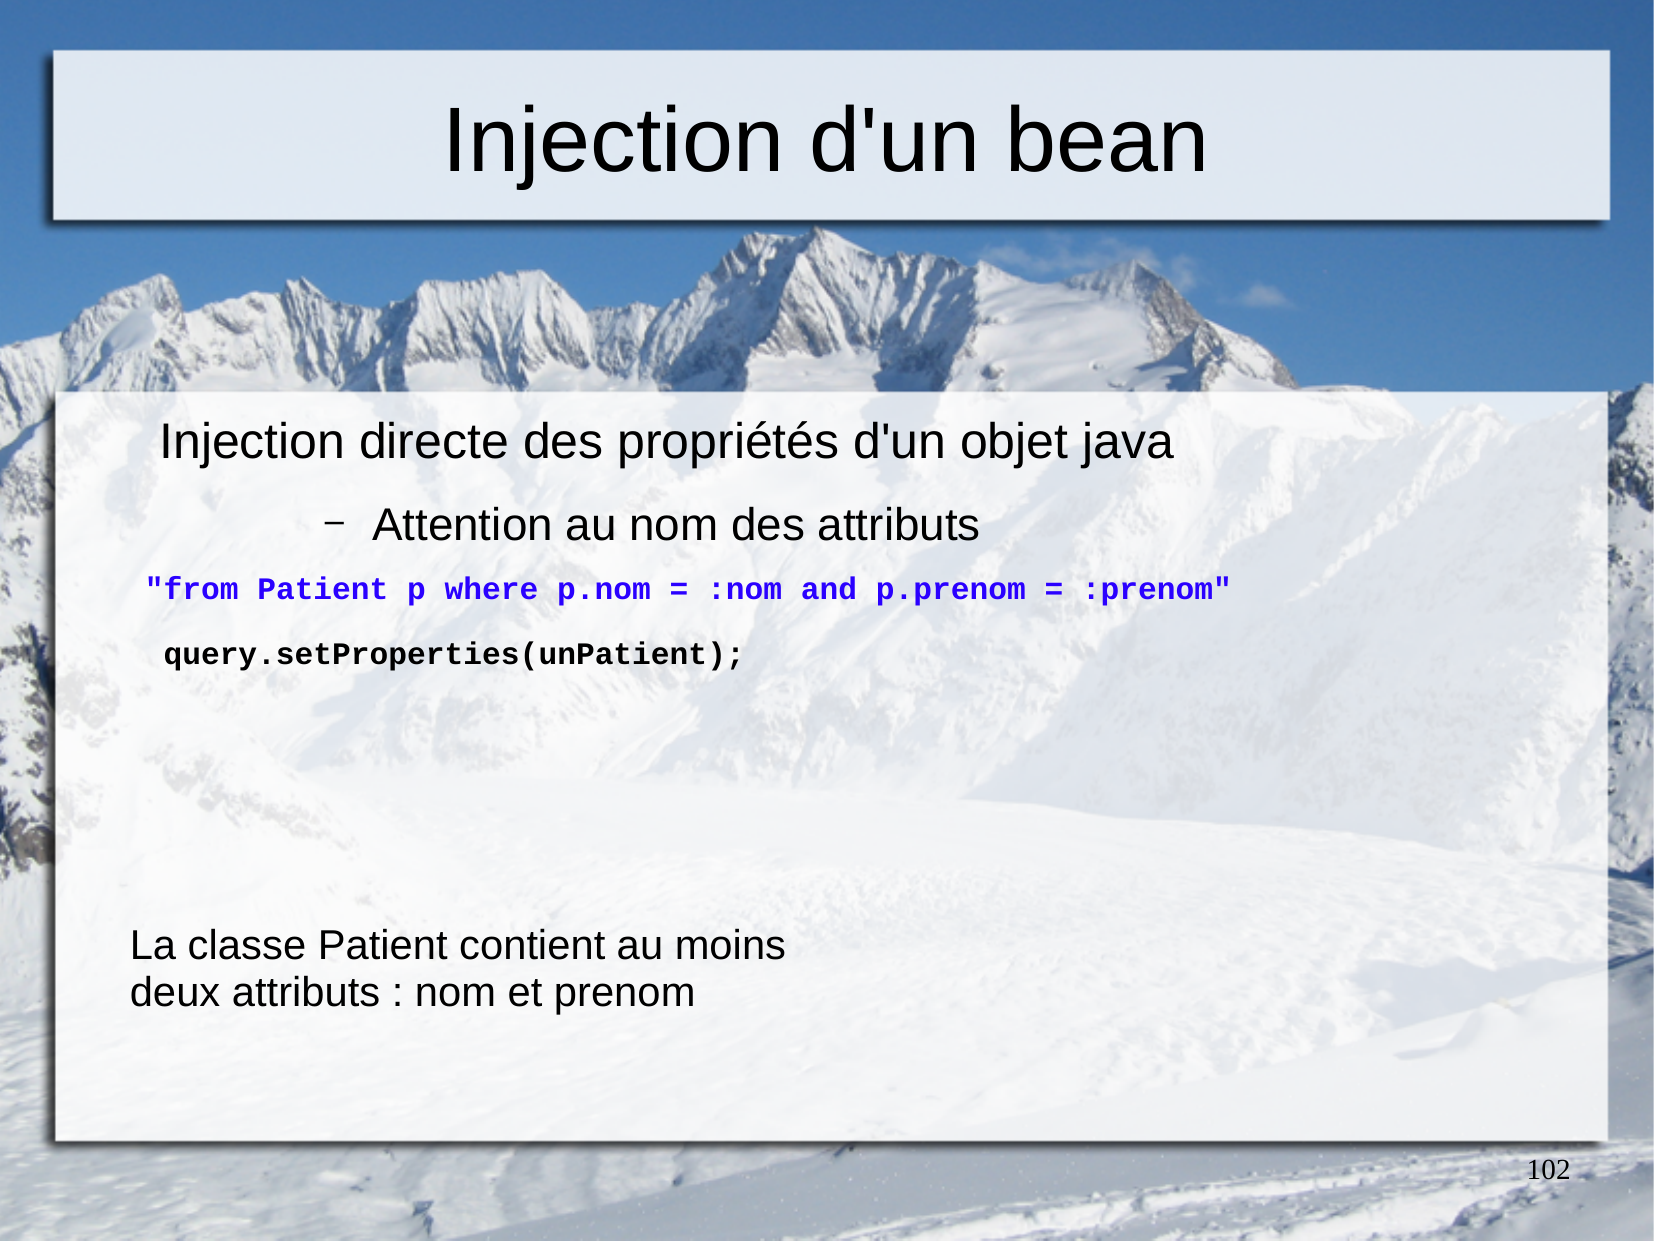

# Injection d'un bean
Injection directe des propriétés d'un objet java
Attention au nom des attributs
 "from Patient p where p.nom = :nom and p.prenom = :prenom"
 query.setProperties(unPatient);
La classe Patient contient au moins deux attributs : nom et prenom
102